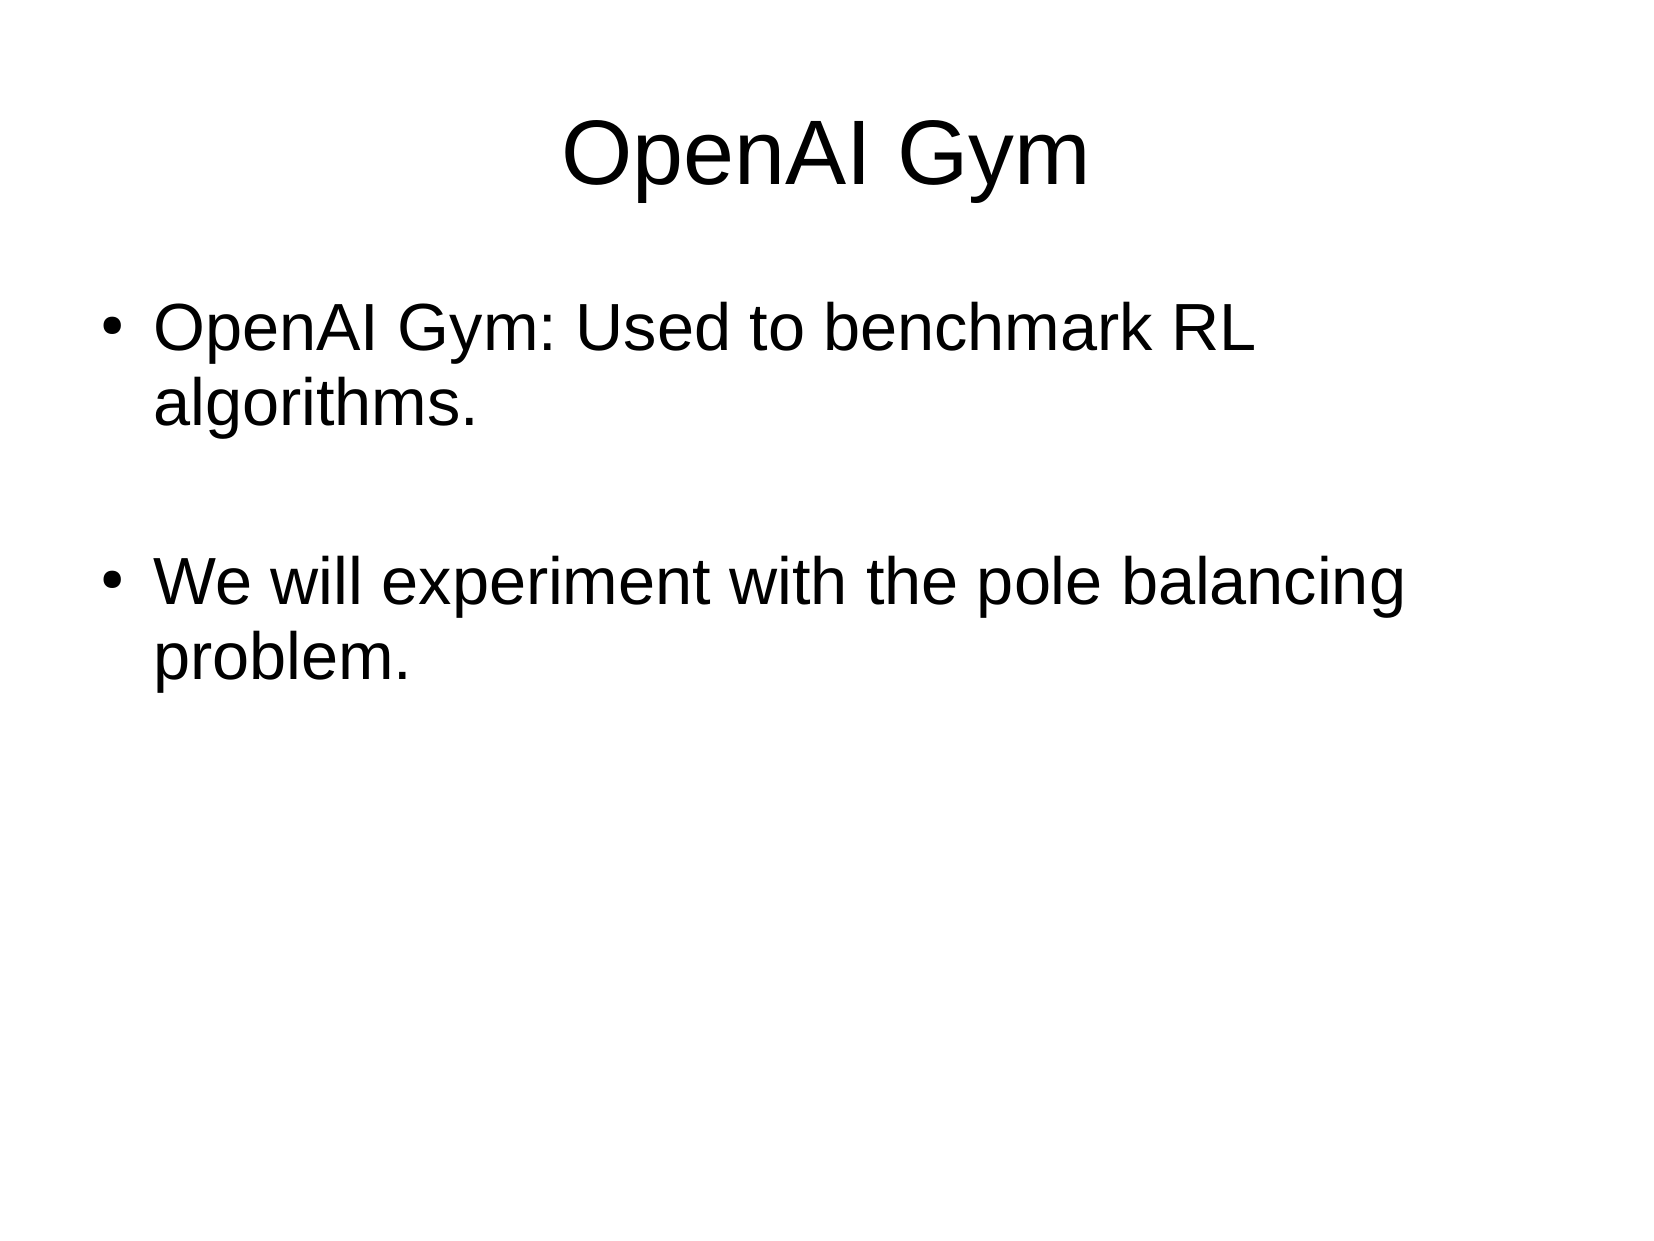

# OpenAI Gym
OpenAI Gym: Used to benchmark RL algorithms.
We will experiment with the pole balancing problem.